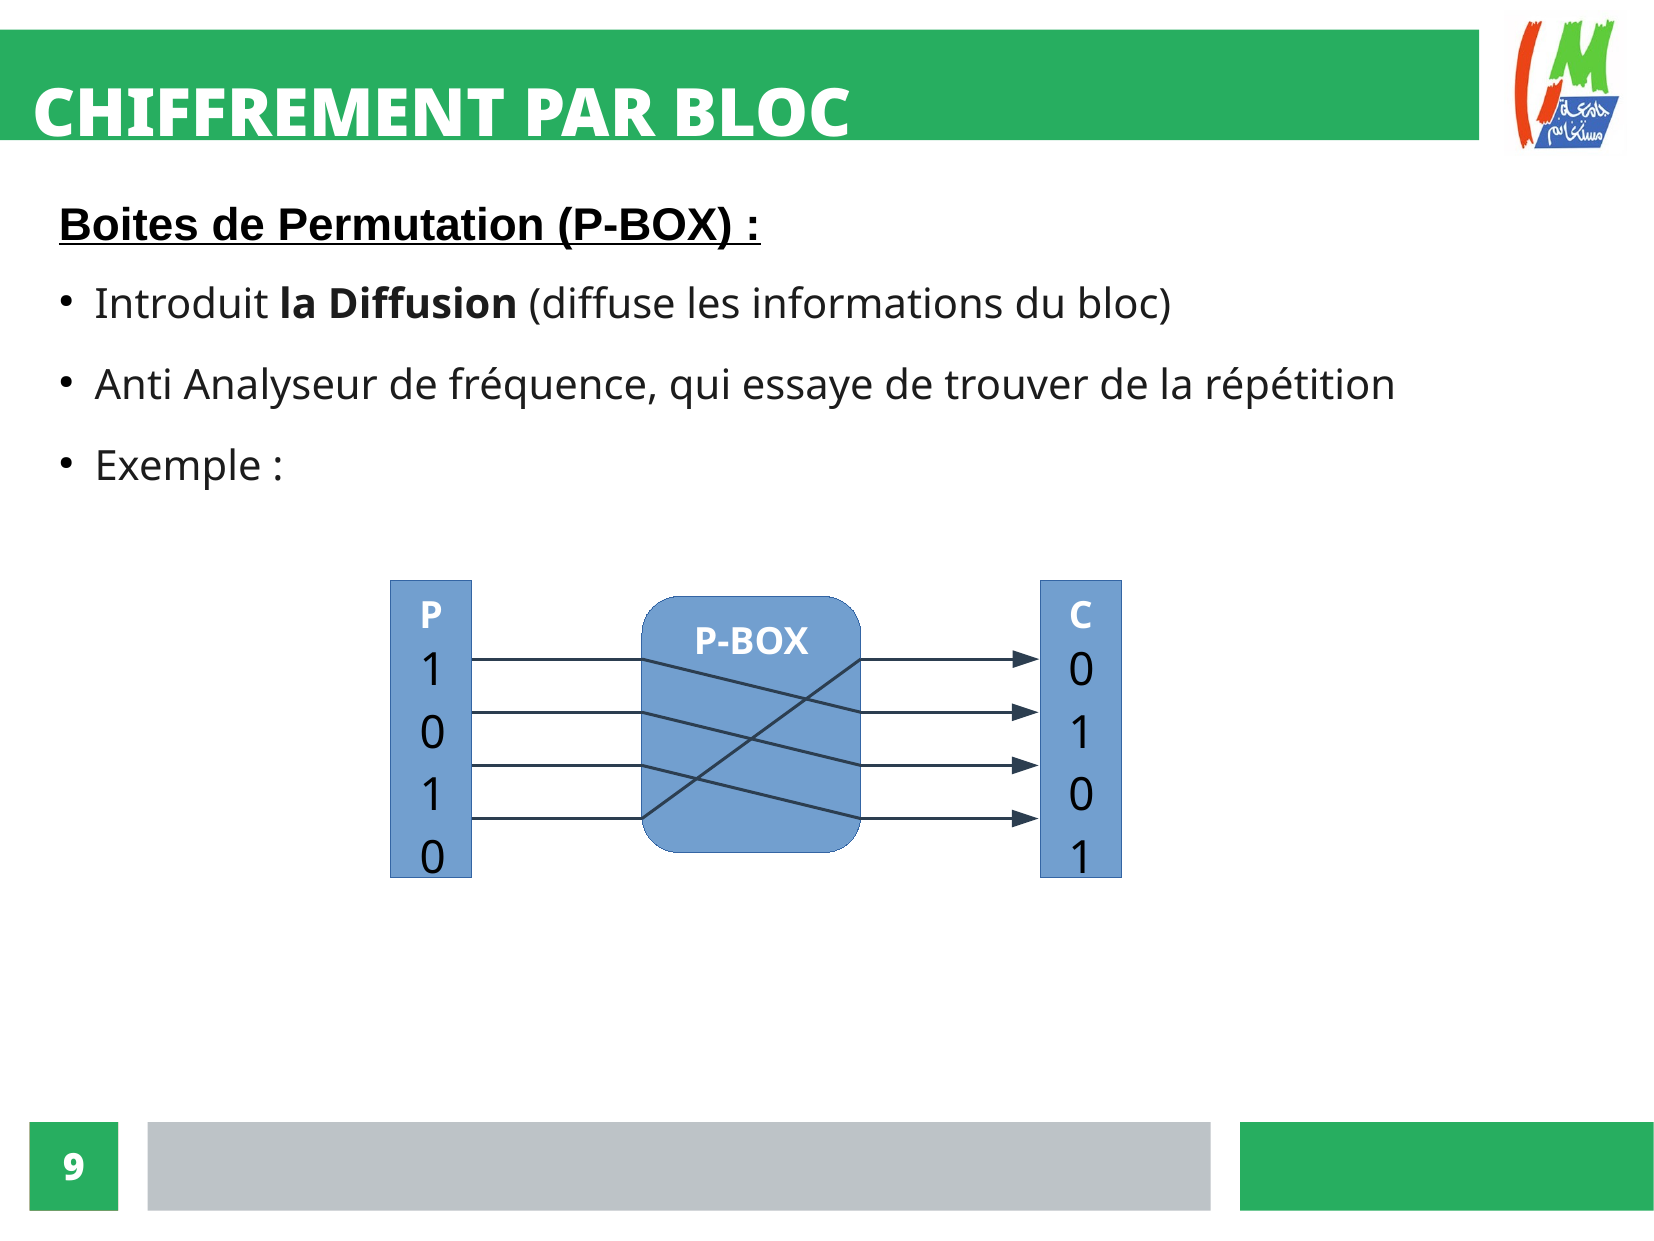

# CHIFFREMENT PAR BLOC
Boites de Permutation (P-BOX) :
Introduit la Diffusion (diffuse les informations du bloc)
Anti Analyseur de fréquence, qui essaye de trouver de la répétition
Exemple :
P
C
P-BOX
1010
0101
9